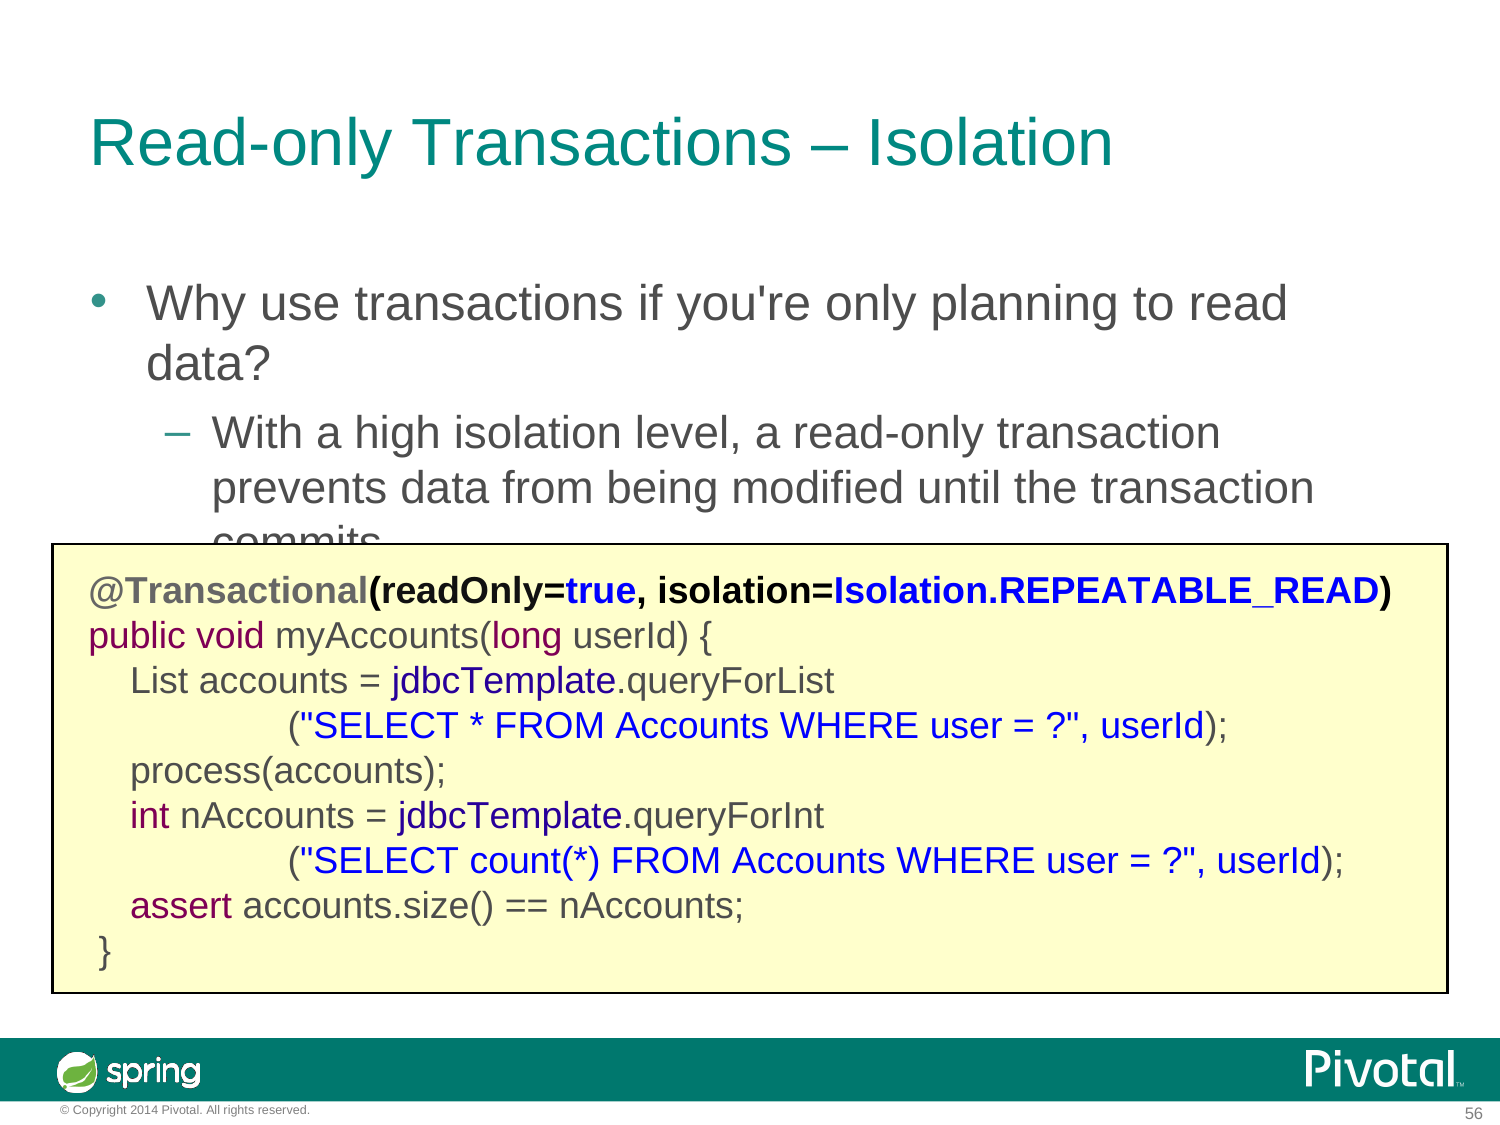

# Read-only Transactions – Isolation
Why use transactions if you're only planning to read data?
With a high isolation level, a read-only transaction prevents data from being modified until the transaction commits
 @Transactional(readOnly=true, isolation=Isolation.REPEATABLE_READ)
 public void myAccounts(long userId) {
 List accounts = jdbcTemplate.queryForList
 ("SELECT * FROM Accounts WHERE user = ?", userId);
 process(accounts);
 int nAccounts = jdbcTemplate.queryForInt
 ("SELECT count(*) FROM Accounts WHERE user = ?", userId);
 assert accounts.size() == nAccounts;
 }